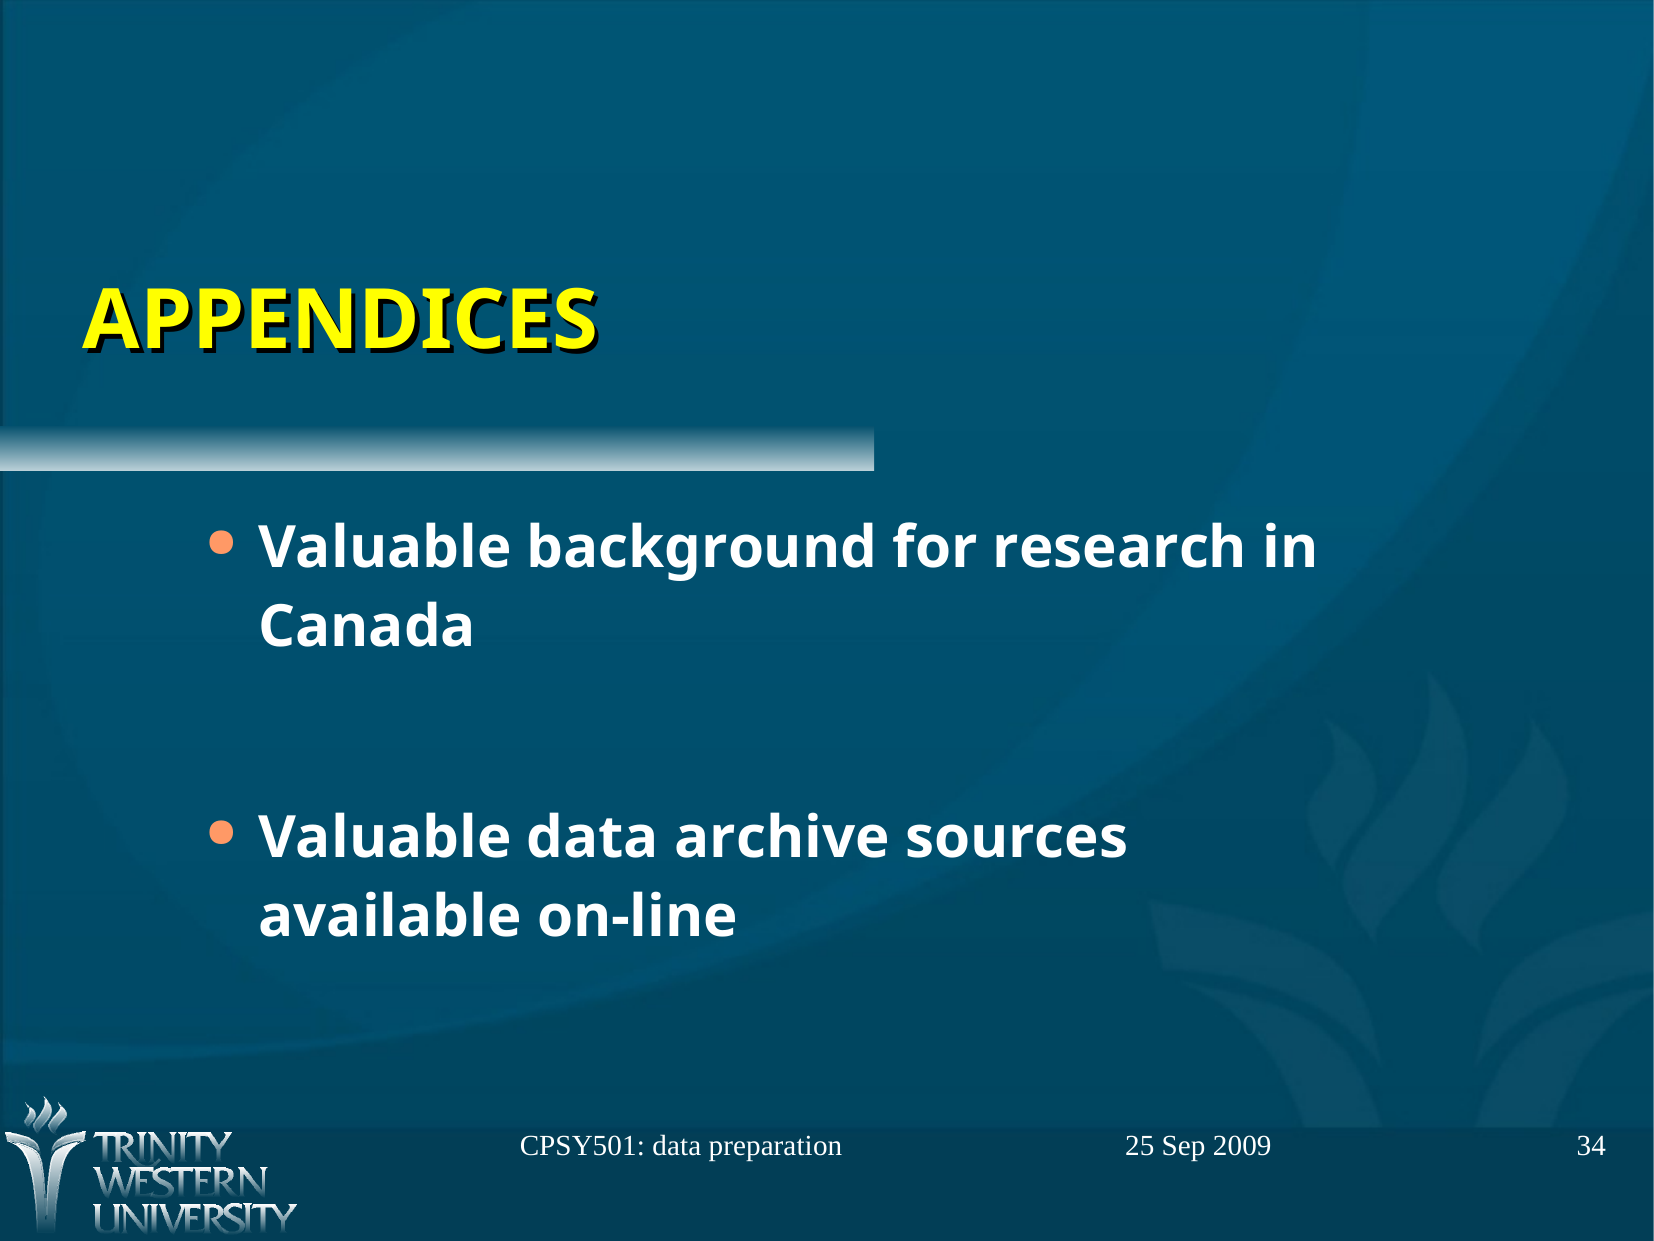

# APPENDICES
Valuable background for research in Canada
Valuable data archive sources available on-line
CPSY501: data preparation
25 Sep 2009
34